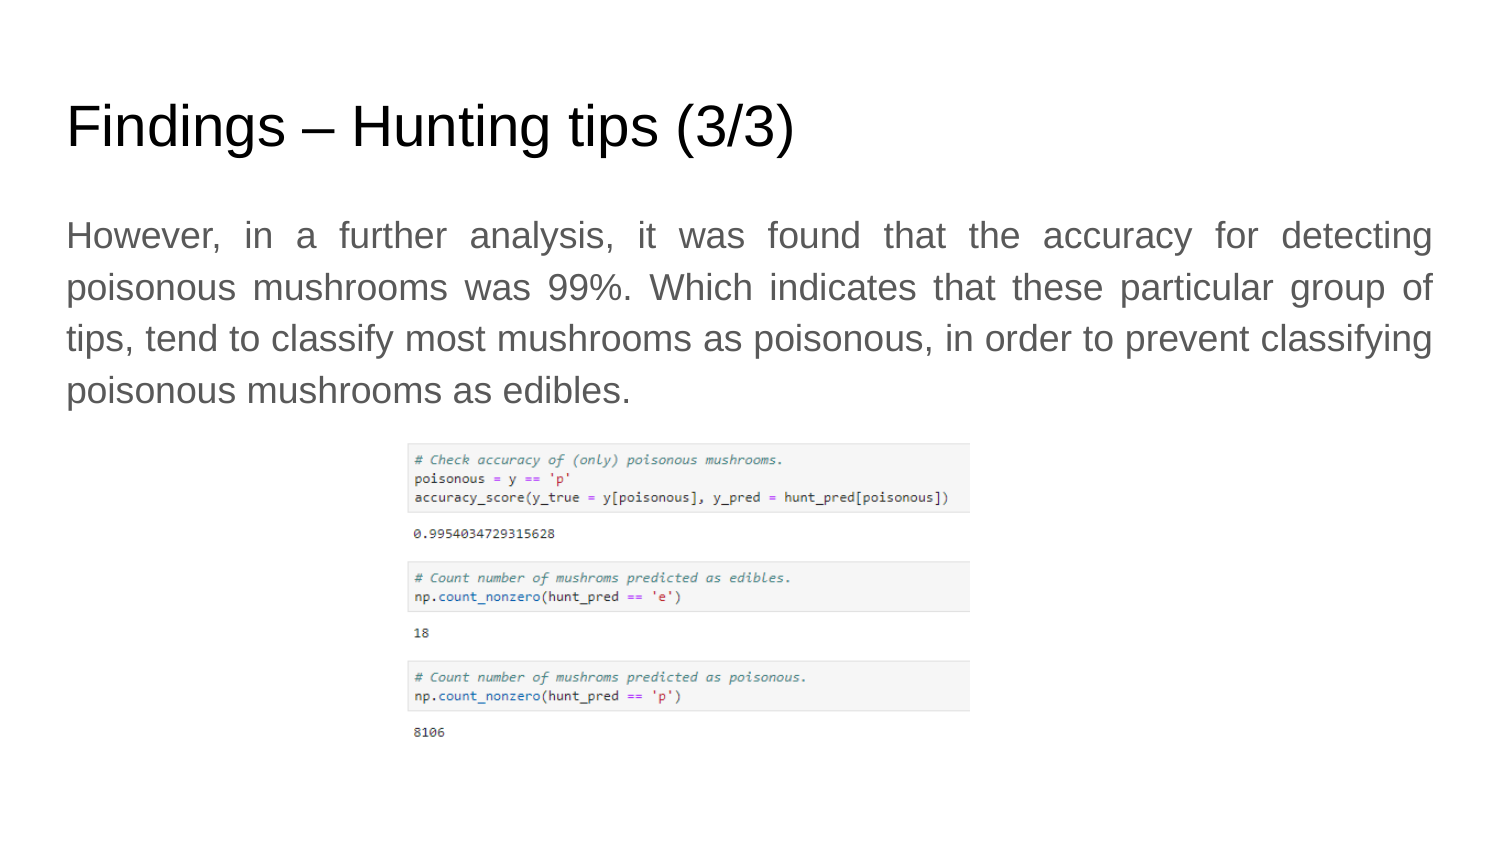

# Findings – Hunting tips (3/3)
However, in a further analysis, it was found that the accuracy for detecting poisonous mushrooms was 99%. Which indicates that these particular group of tips, tend to classify most mushrooms as poisonous, in order to prevent classifying poisonous mushrooms as edibles.